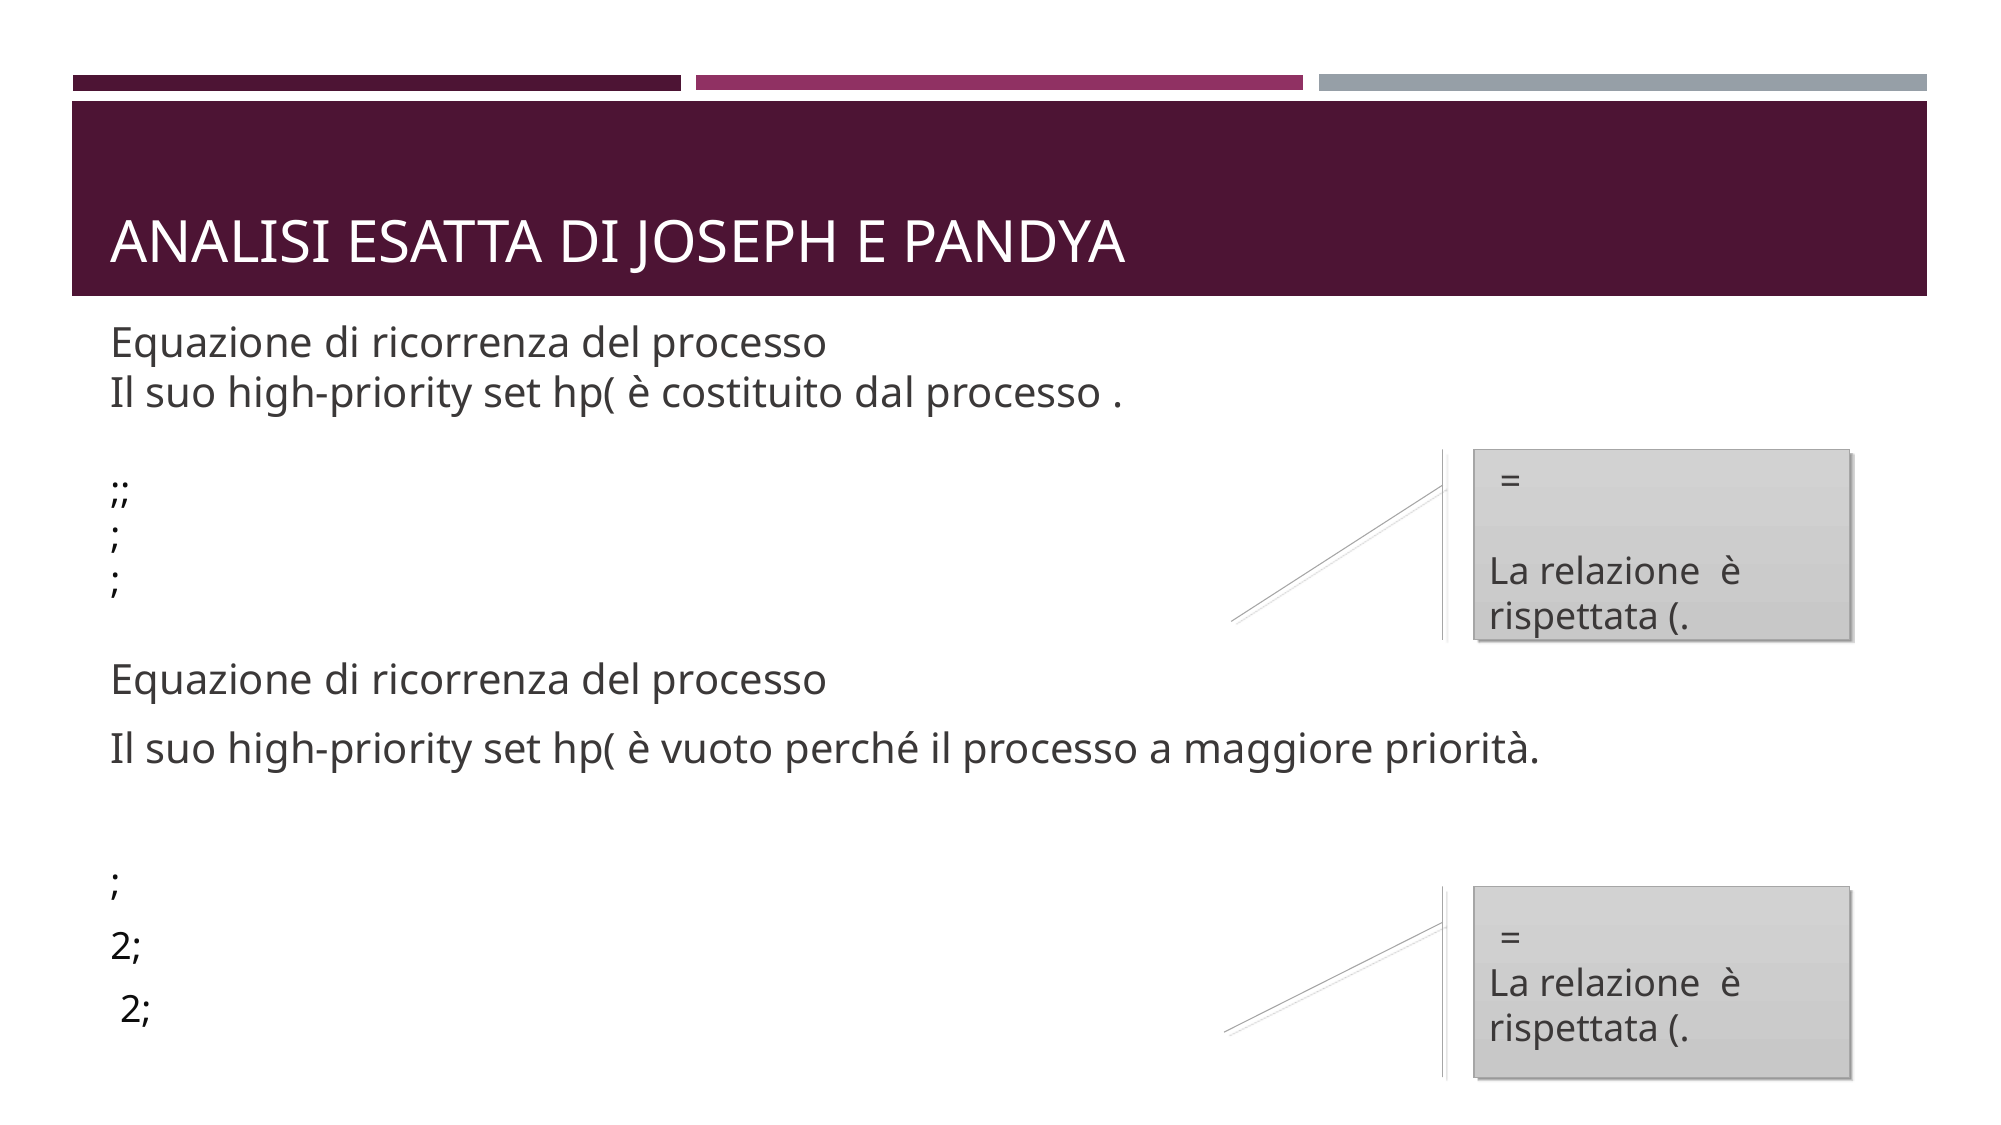

# Analisi esatta di joseph e pandya
Equazione di ricorrenza del processo
Il suo high-priority set hp( è costituito dal processo .
;;
;
;
Equazione di ricorrenza del processo
Il suo high-priority set hp( è vuoto perché il processo a maggiore priorità.
;
2;
 2;
 =
La relazione è rispettata (.
 =
La relazione è rispettata (.